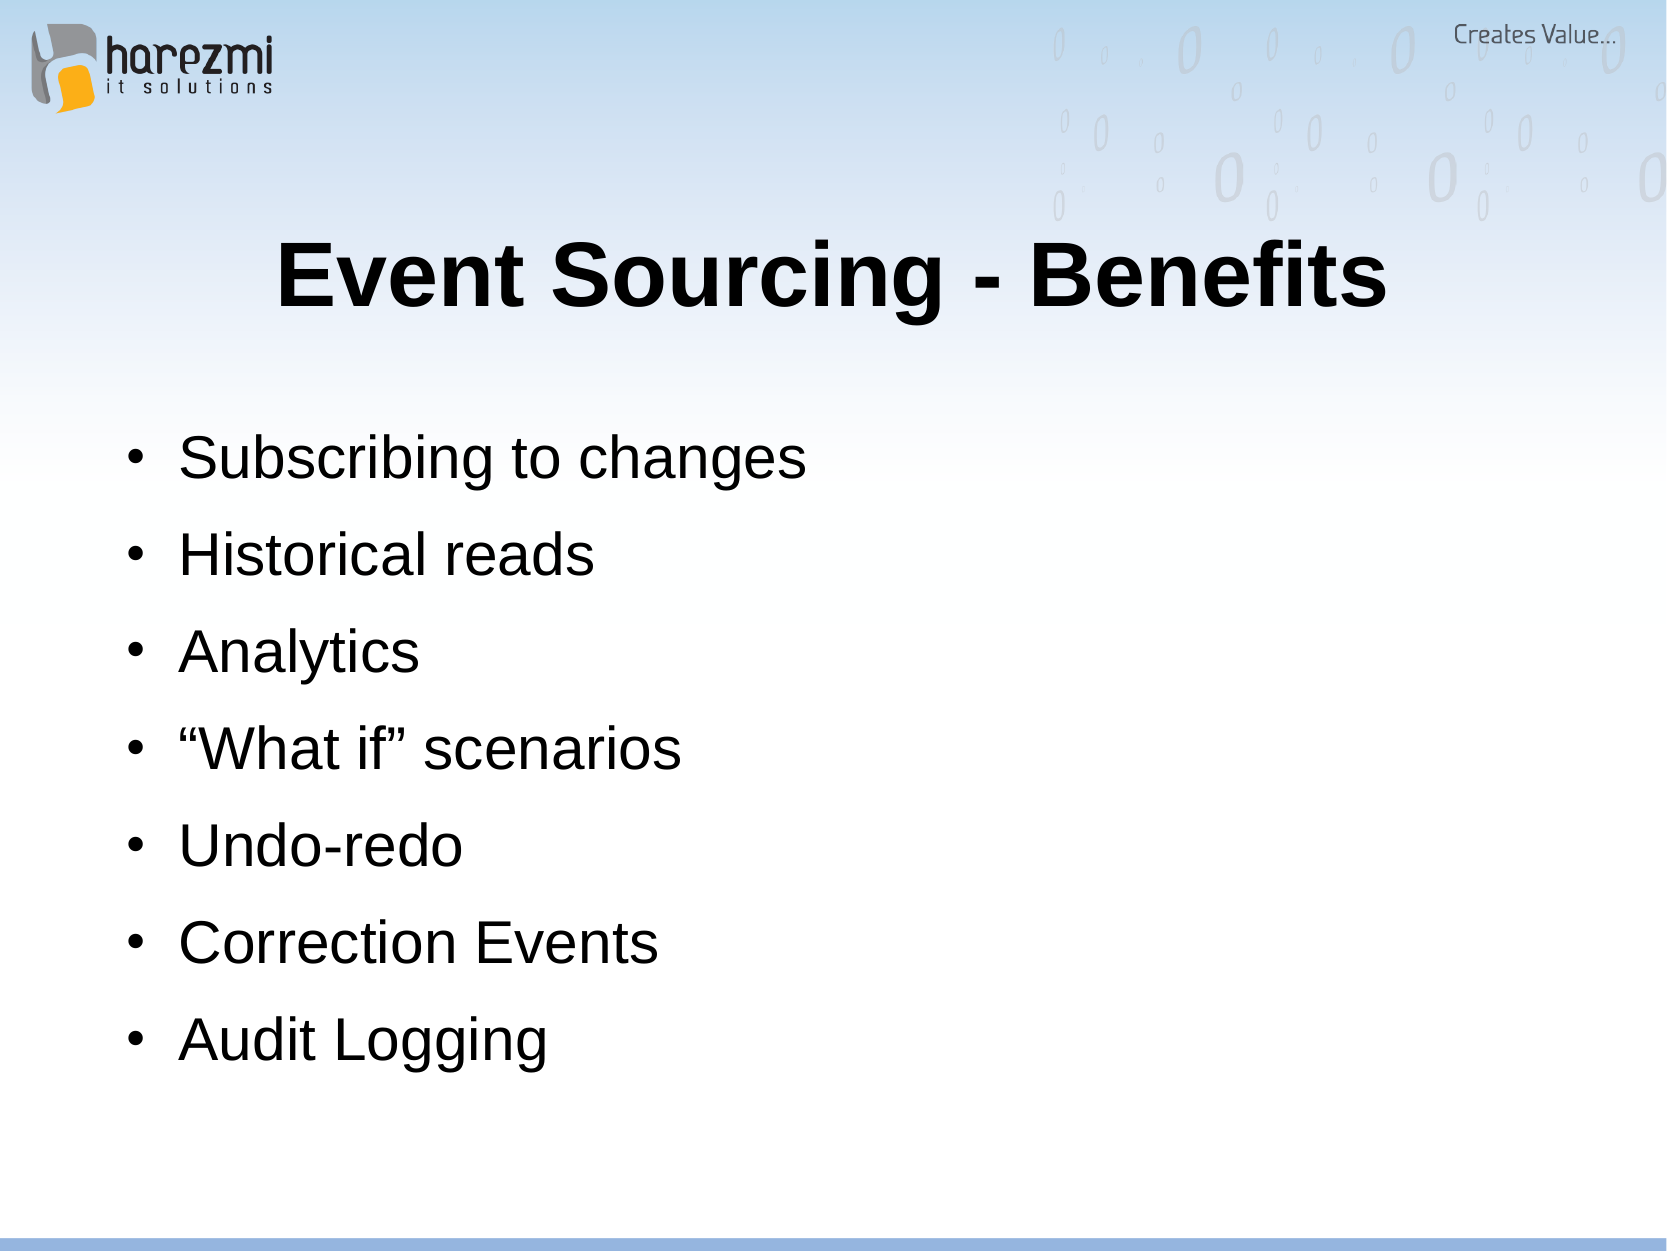

Event Sourcing - Benefits
Subscribing to changes
Historical reads
Analytics
“What if” scenarios
Undo-redo
Correction Events
Audit Logging